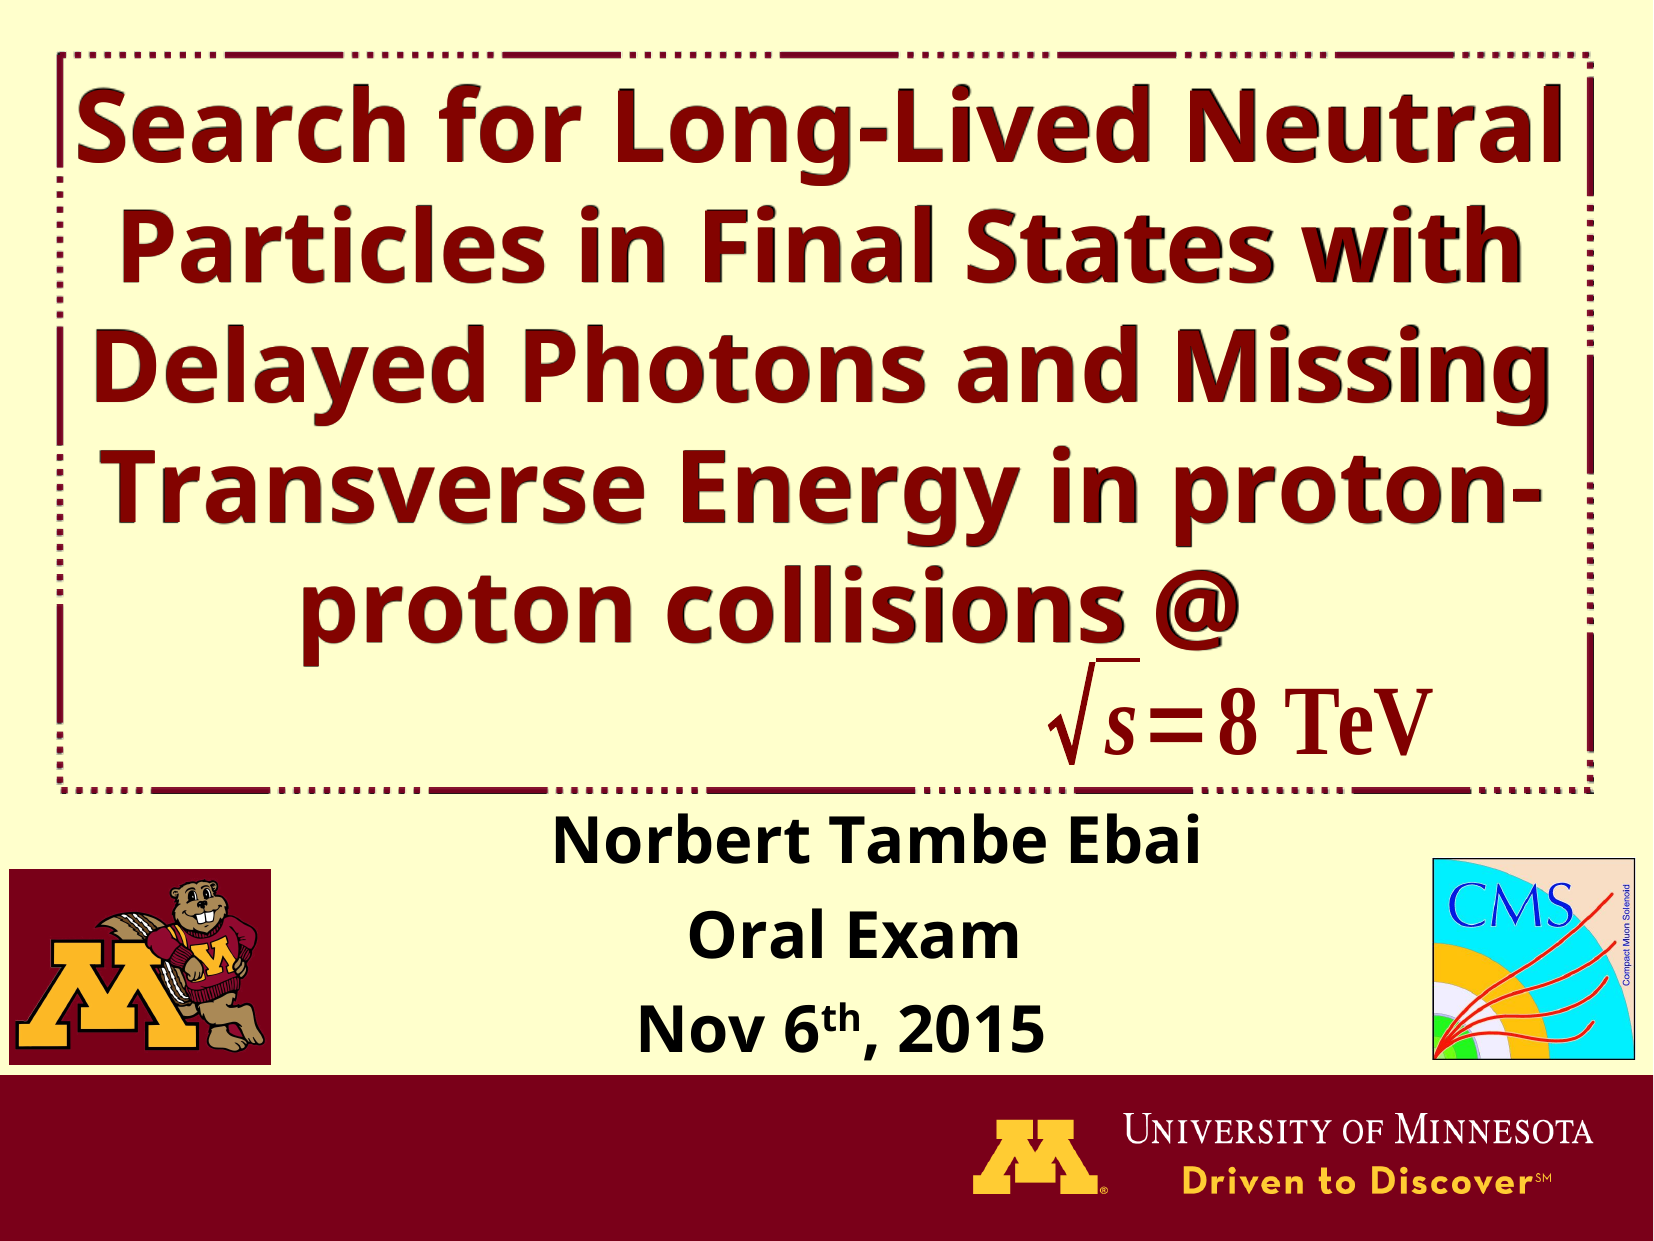

# Search for Long-Lived Neutral Particles in Final States with Delayed Photons and Missing Transverse Energy in proton-proton collisions @
Norbert Tambe Ebai
 Oral Exam
 Nov 6th, 2015